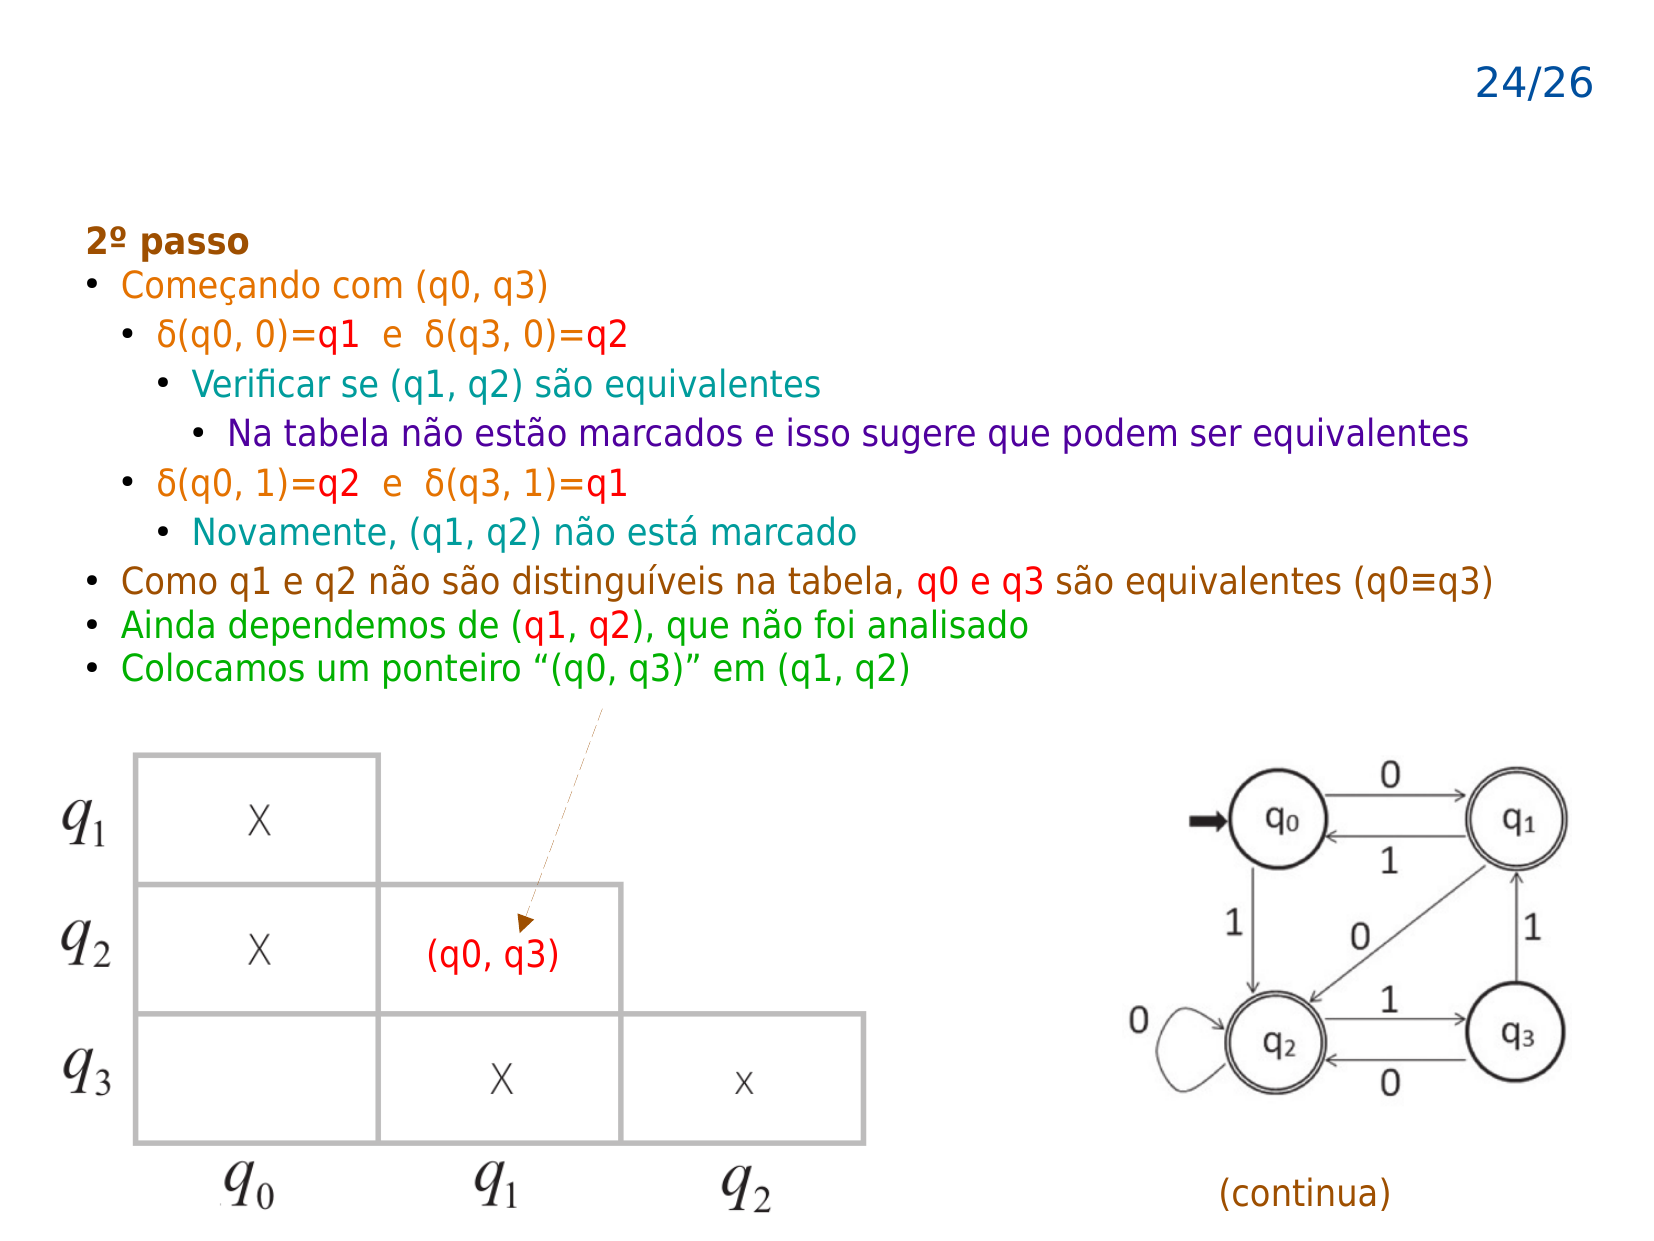

#
24
2º passo
Começando com (q0, q3)
δ(q0, 0)=q1 e δ(q3, 0)=q2
Verificar se (q1, q2) são equivalentes
Na tabela não estão marcados e isso sugere que podem ser equivalentes
δ(q0, 1)=q2 e δ(q3, 1)=q1
Novamente, (q1, q2) não está marcado
Como q1 e q2 não são distinguíveis na tabela, q0 e q3 são equivalentes (q0≡q3)
Ainda dependemos de (q1, q2), que não foi analisado
Colocamos um ponteiro “(q0, q3)” em (q1, q2)
(q0, q3)
(continua)